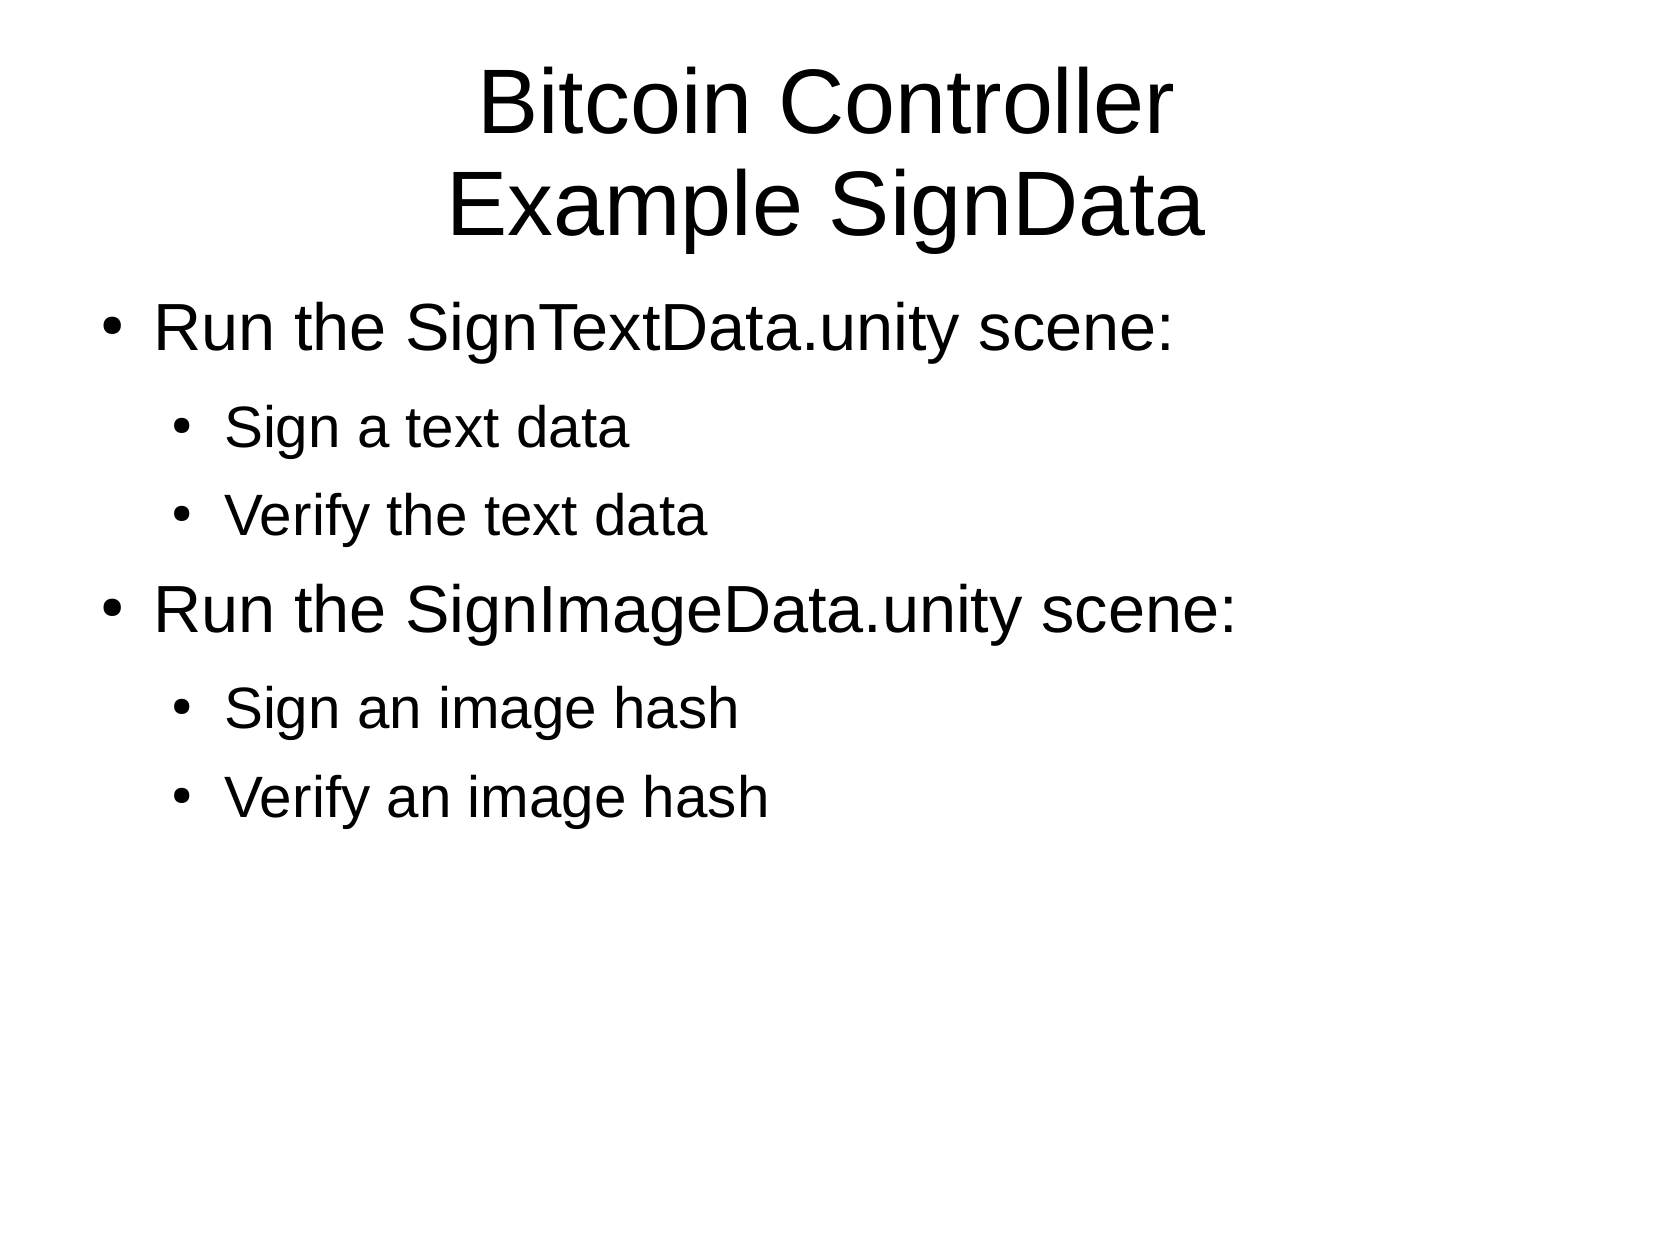

# Bitcoin Controller Example SignData
Run the SignTextData.unity scene:
Sign a text data
Verify the text data
Run the SignImageData.unity scene:
Sign an image hash
Verify an image hash